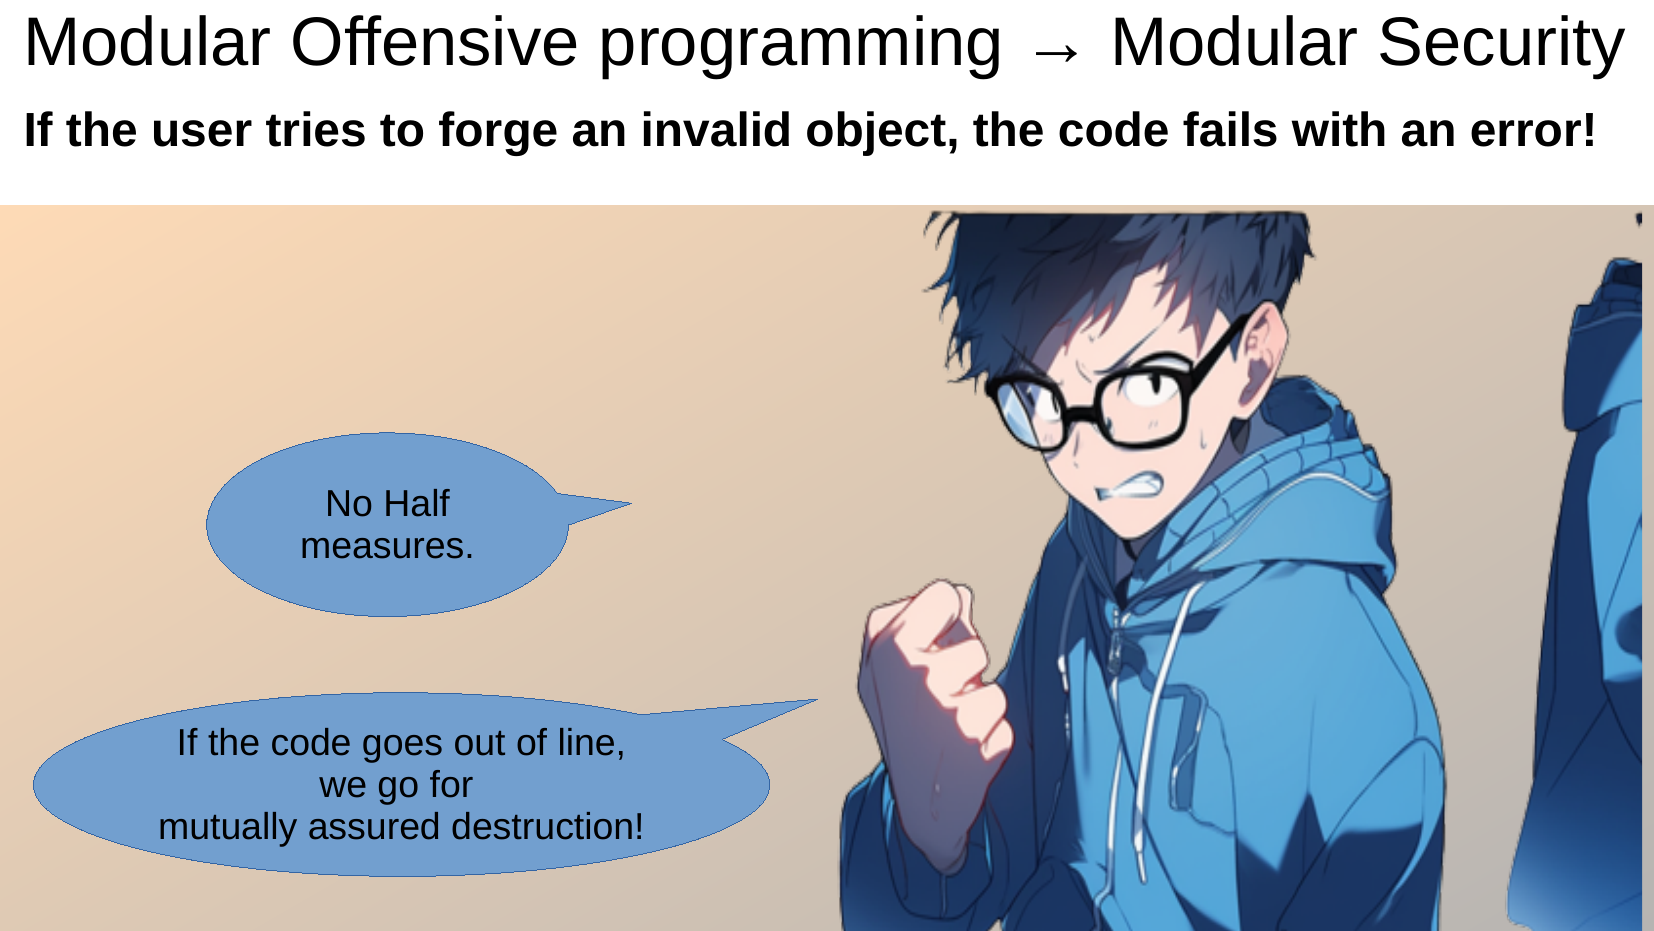

Modular Offensive programming → Modular Security
If the user tries to forge an invalid object, the code fails with an error!
# Modular Offensive programming: (Here M can be a library and C the user code)
The module M can be placed in any context C and code running under the control of M will either answer according to its specification or throw an error with the system being in a consistent state.
 Modular security:
The module M can be placed in any context C and code running under the control of M will never do the wrong thing/action (not the same concept of ‘computation actions’, see later)
Contrasting forces / My hope: [SCP Dec 2022]
Certainty of constraints → up to uncompromised root
Simplicity to express constraints → just write code checking your constraints
Range of expressible constraints → must be expressible from the object ROG
No Half measures.
If the code goes out of line, we go for
mutually assured destruction!